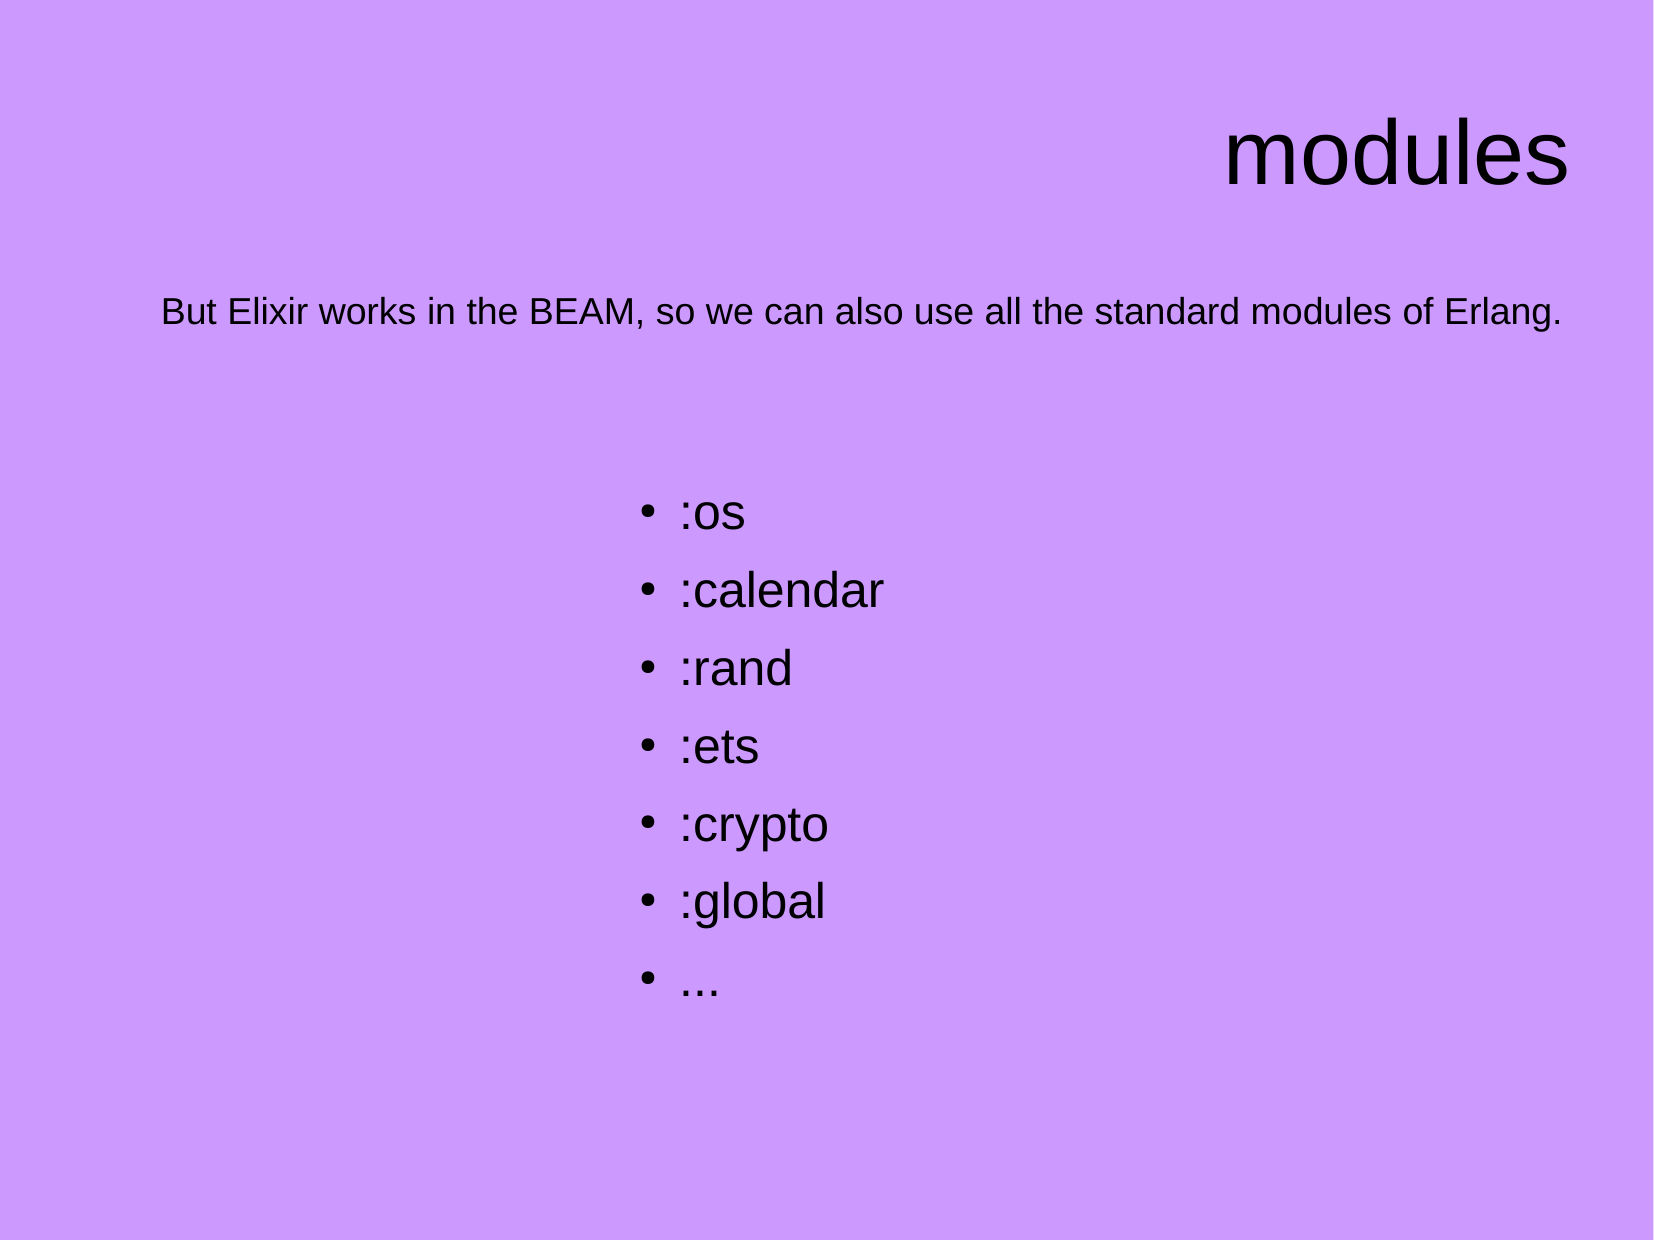

# modules
But Elixir works in the BEAM, so we can also use all the standard modules of Erlang.
:os
:calendar
:rand
:ets
:crypto
:global
...